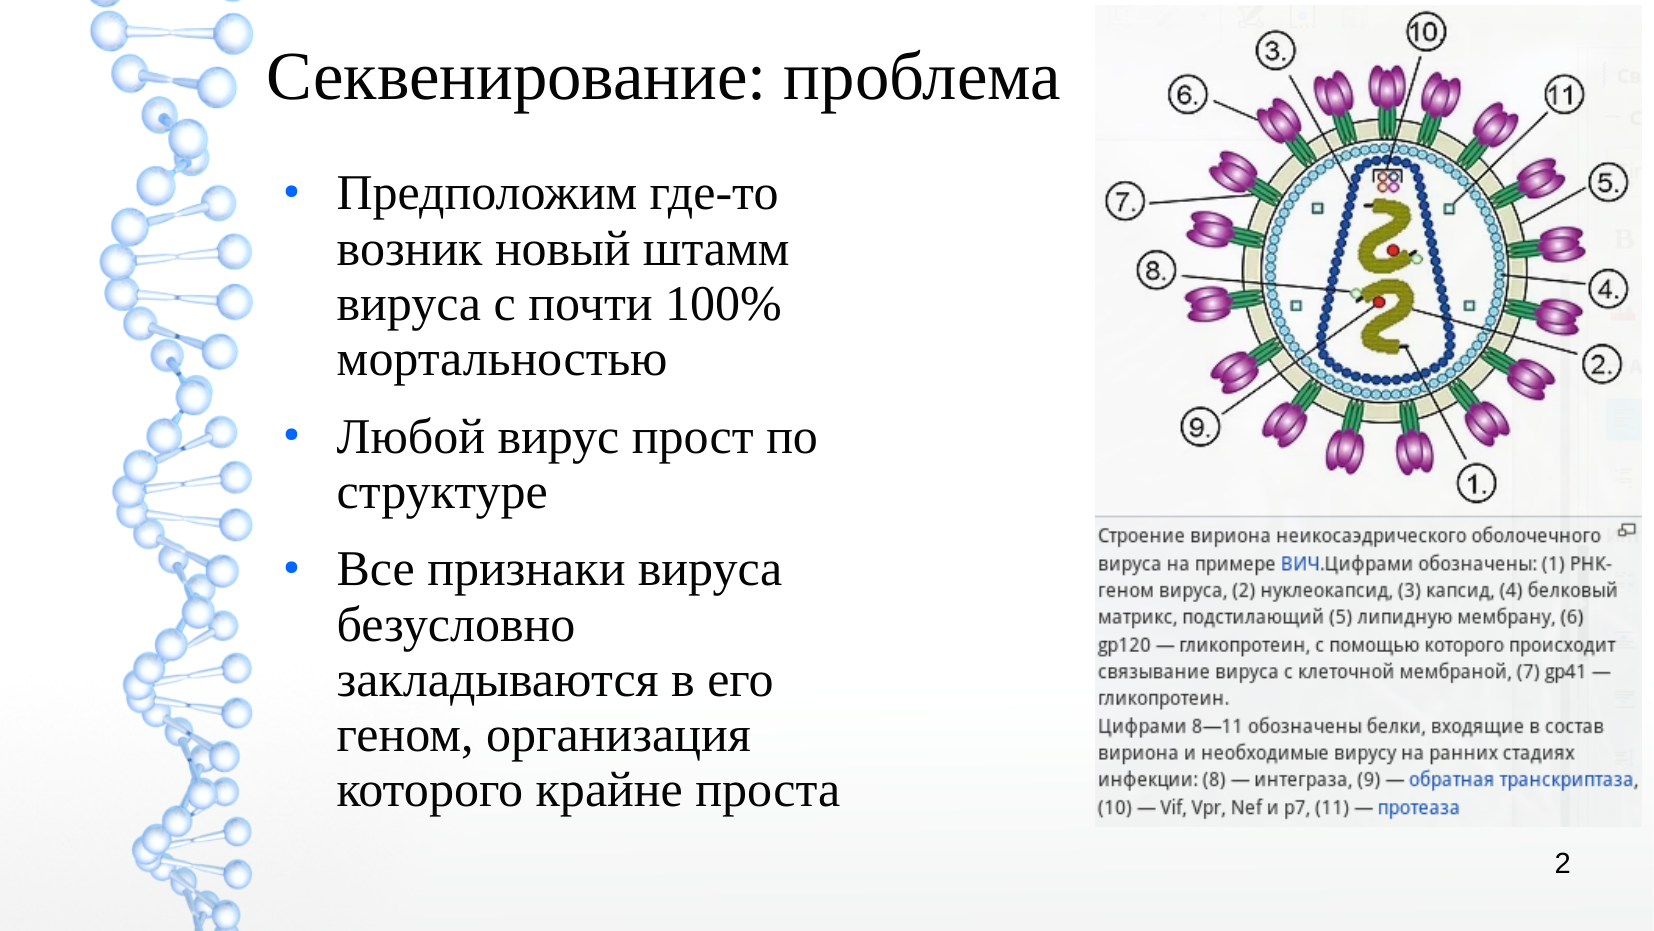

# Секвенирование: проблема
Предположим где-то возник новый штамм вируса с почти 100% мортальностью
Любой вирус прост по структуре
Все признаки вируса безусловно закладываются в его геном, организация которого крайне проста
2